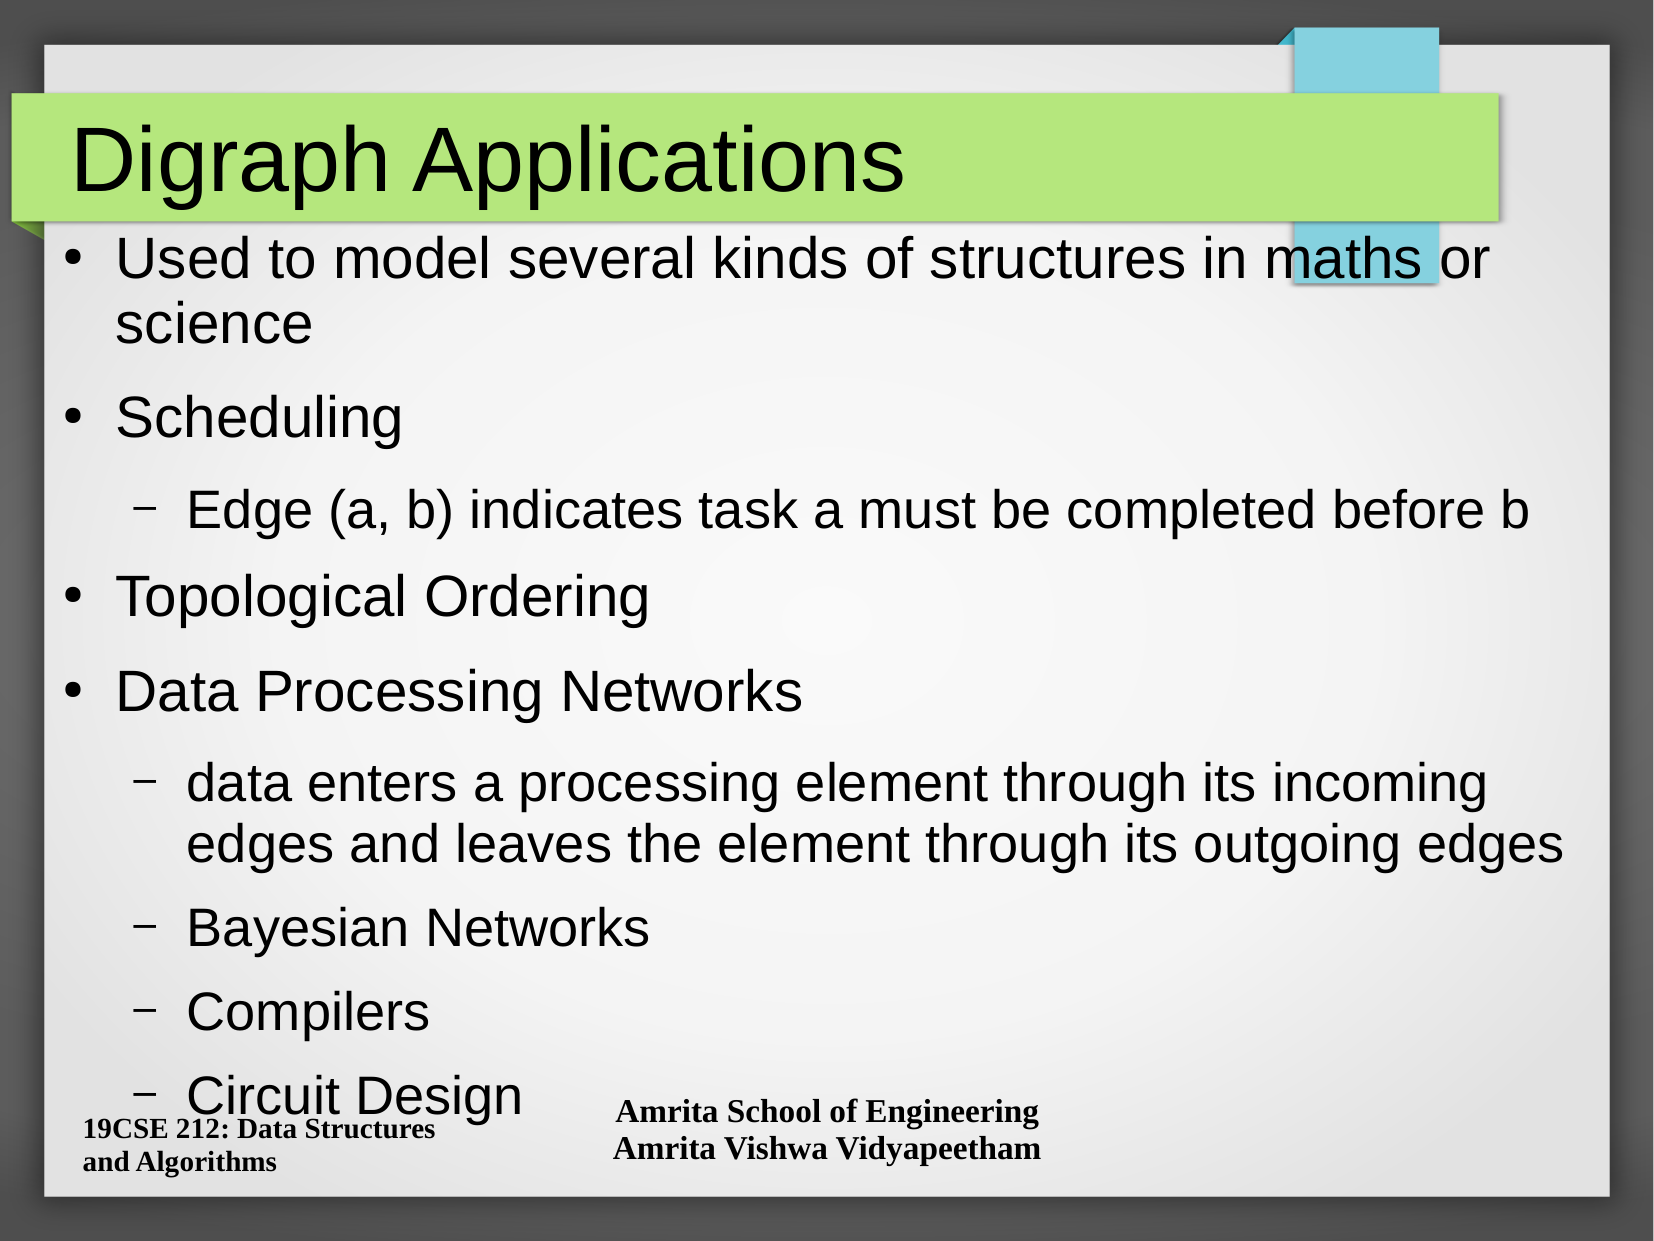

# Digraph Applications
Used to model several kinds of structures in maths or science
Scheduling
Edge (a, b) indicates task a must be completed before b
Topological Ordering
Data Processing Networks
data enters a processing element through its incoming edges and leaves the element through its outgoing edges
Bayesian Networks
Compilers
Circuit Design